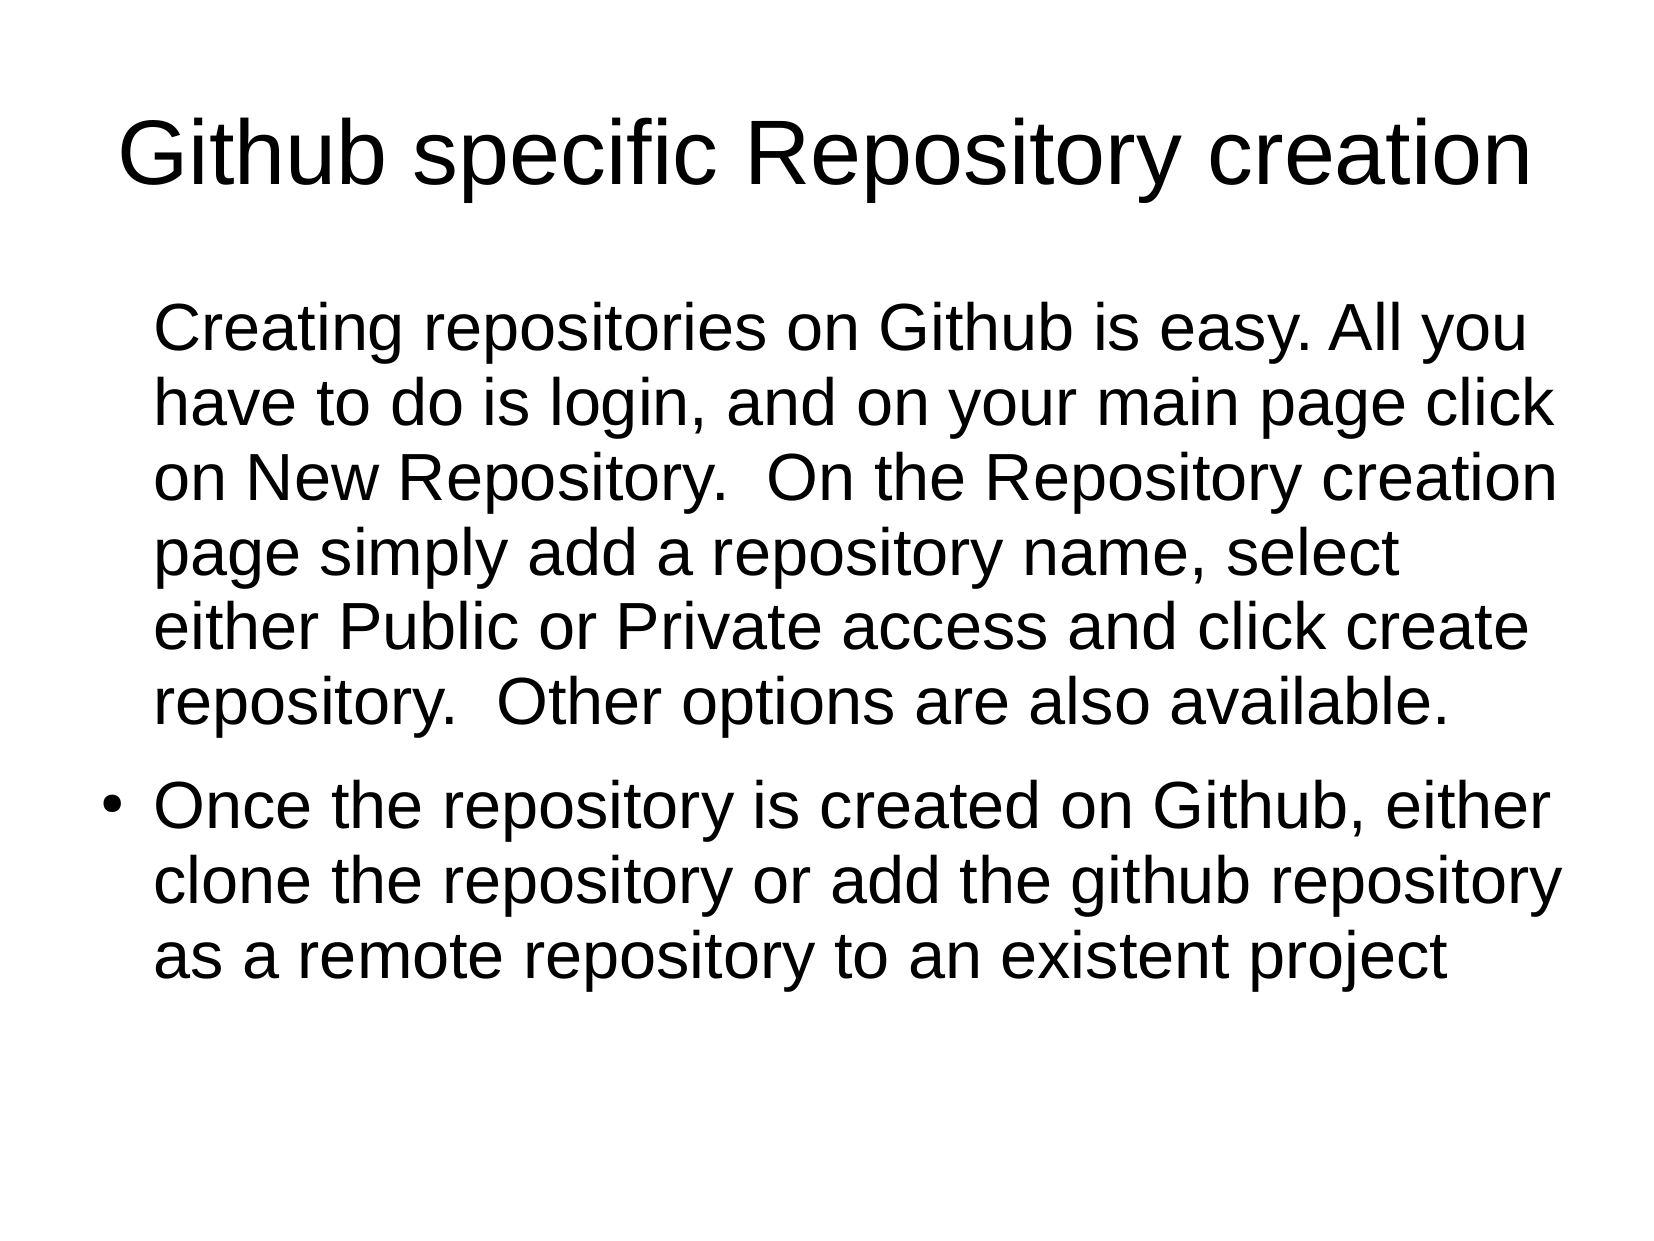

# Github specific Repository creation
Creating repositories on Github is easy. All you have to do is login, and on your main page click on New Repository. On the Repository creation page simply add a repository name, select either Public or Private access and click create repository. Other options are also available.
Once the repository is created on Github, either clone the repository or add the github repository as a remote repository to an existent project